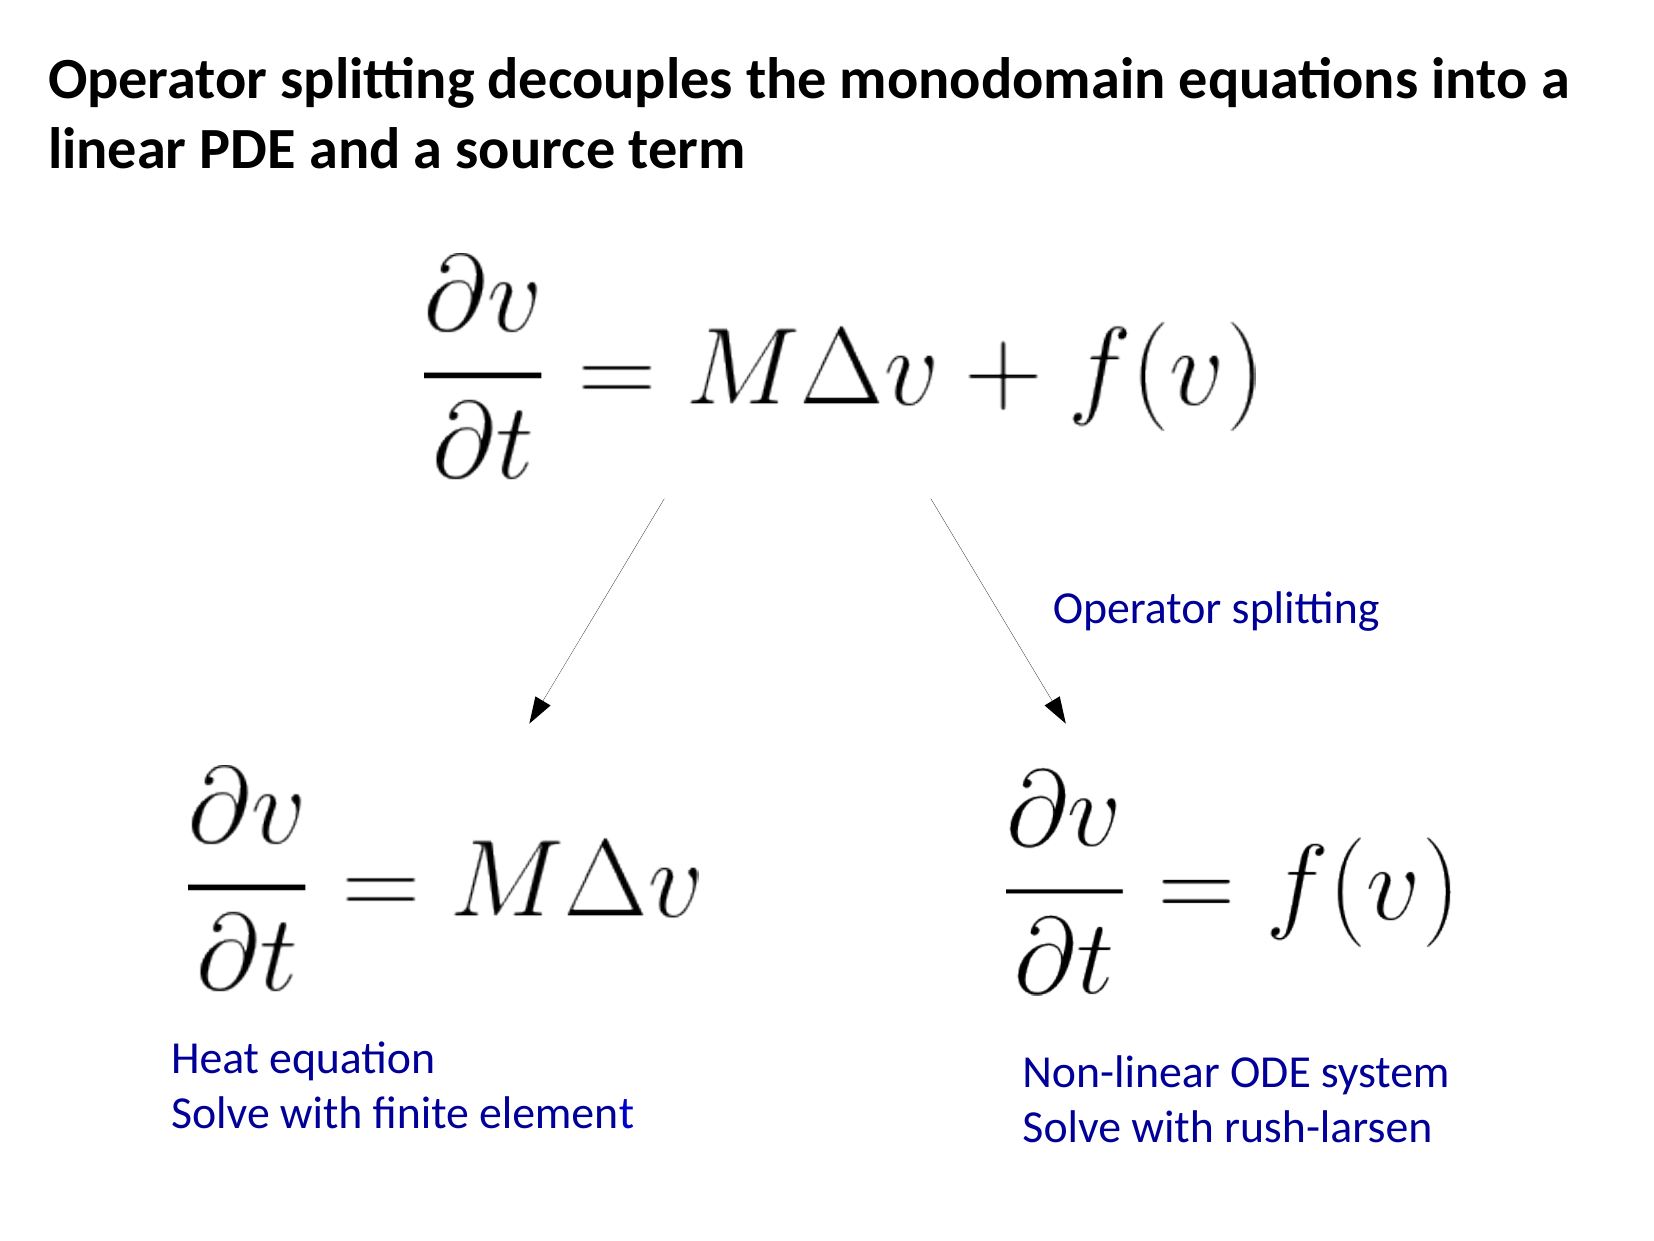

Operator splitting decouples the monodomain equations into a linear PDE and a source term
Operator splitting
Heat equation
Solve with finite element
Non-linear ODE system
Solve with rush-larsen